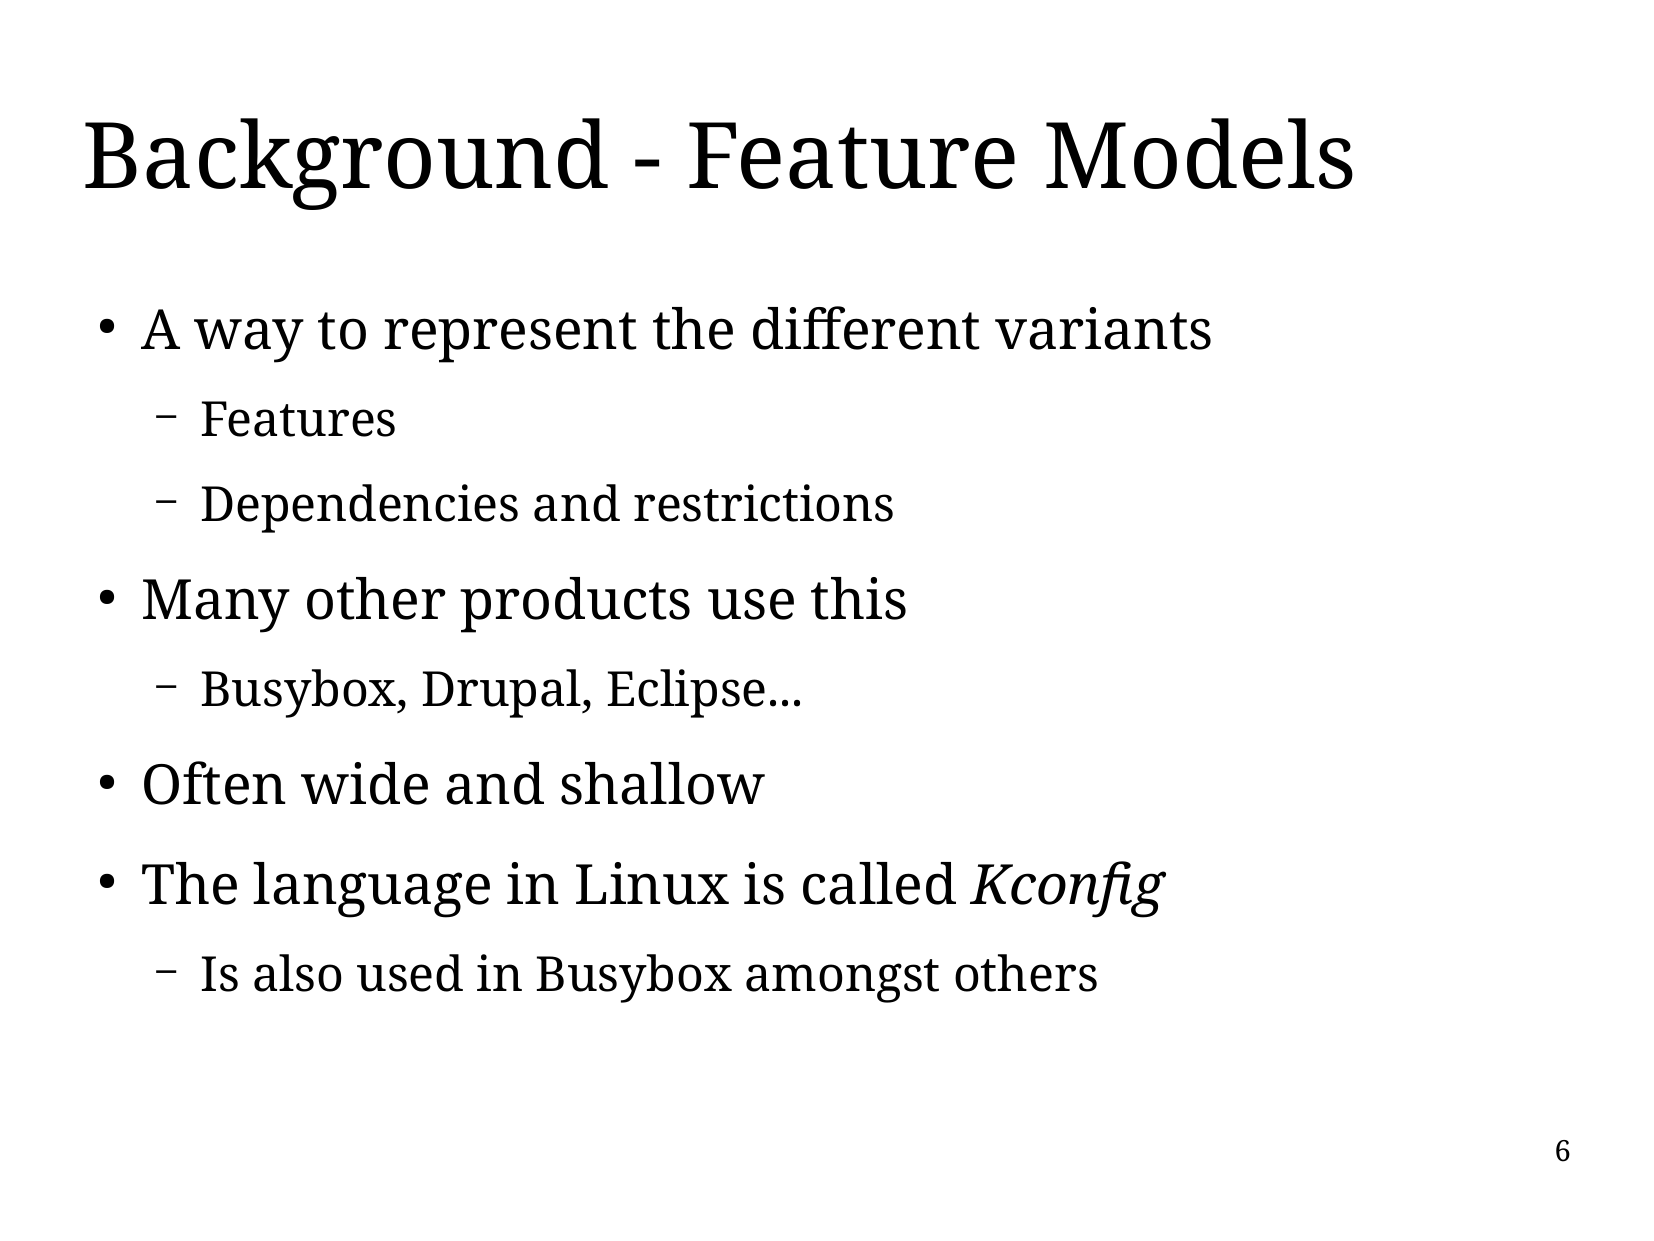

# Background - Feature Models
A way to represent the different variants
Features
Dependencies and restrictions
Many other products use this
Busybox, Drupal, Eclipse...
Often wide and shallow
The language in Linux is called Kconfig
Is also used in Busybox amongst others
6